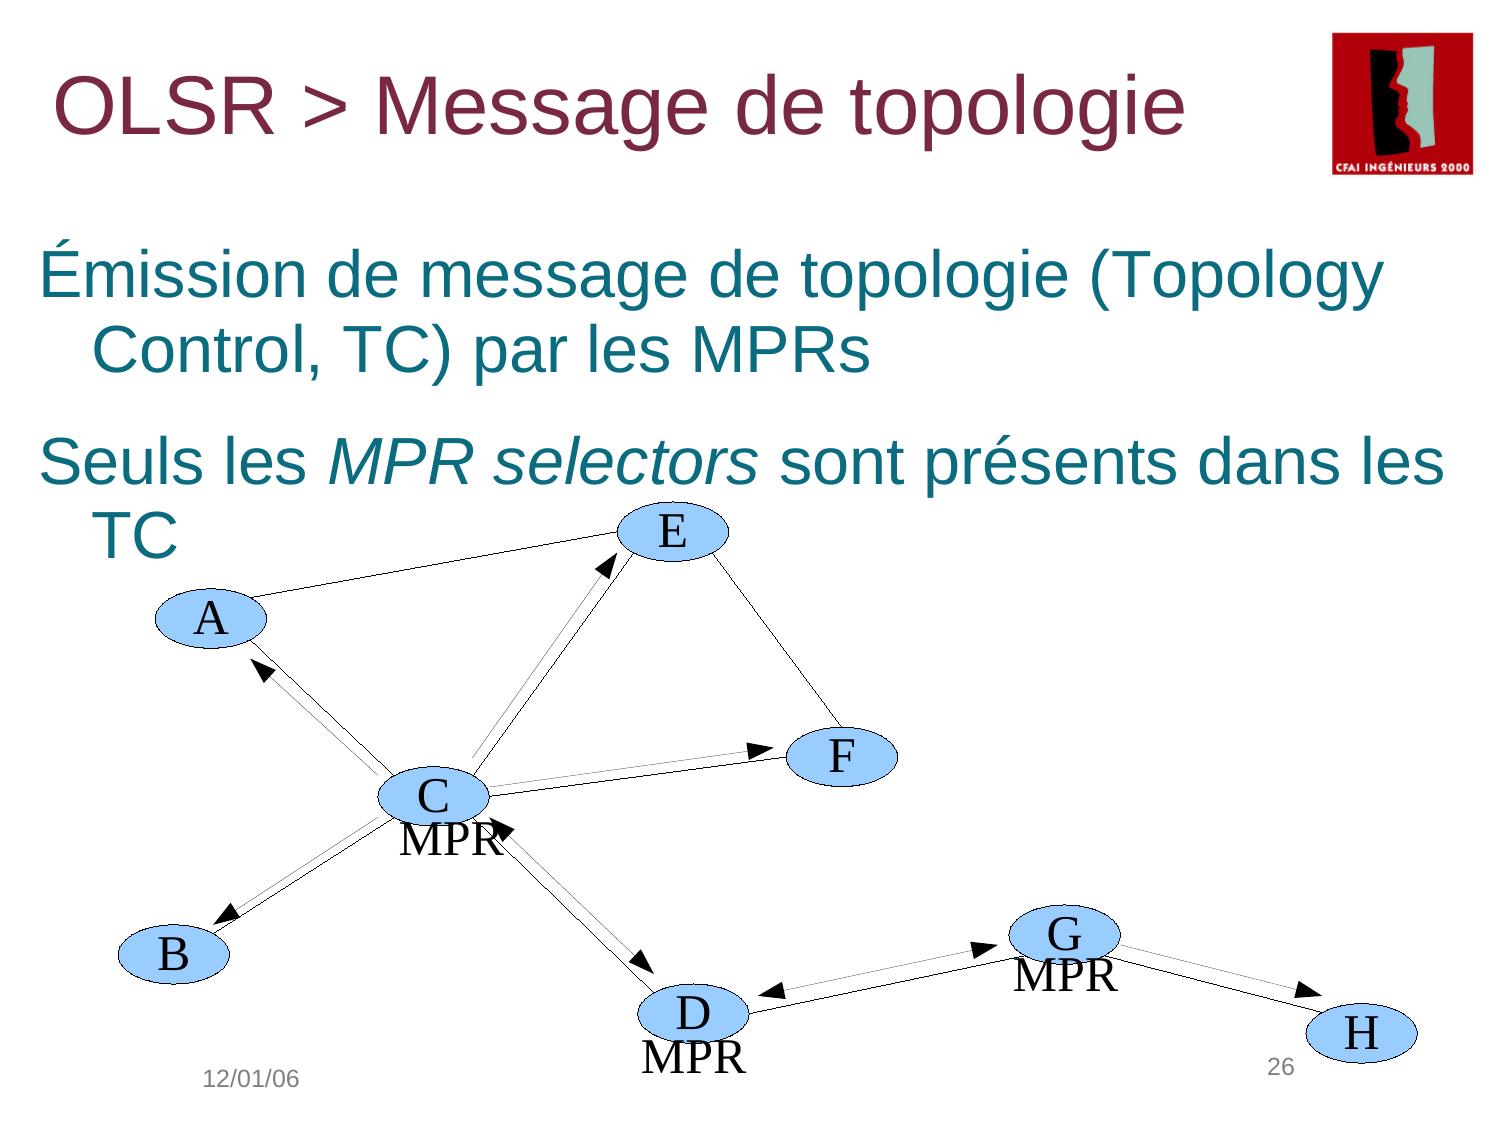

# OLSR > Message de topologie
Émission de message de topologie (Topology Control, TC) par les MPRs
Seuls les MPR selectors sont présents dans les TC
E
A
F
C
MPR
G
B
MPR
D
H
MPR
26